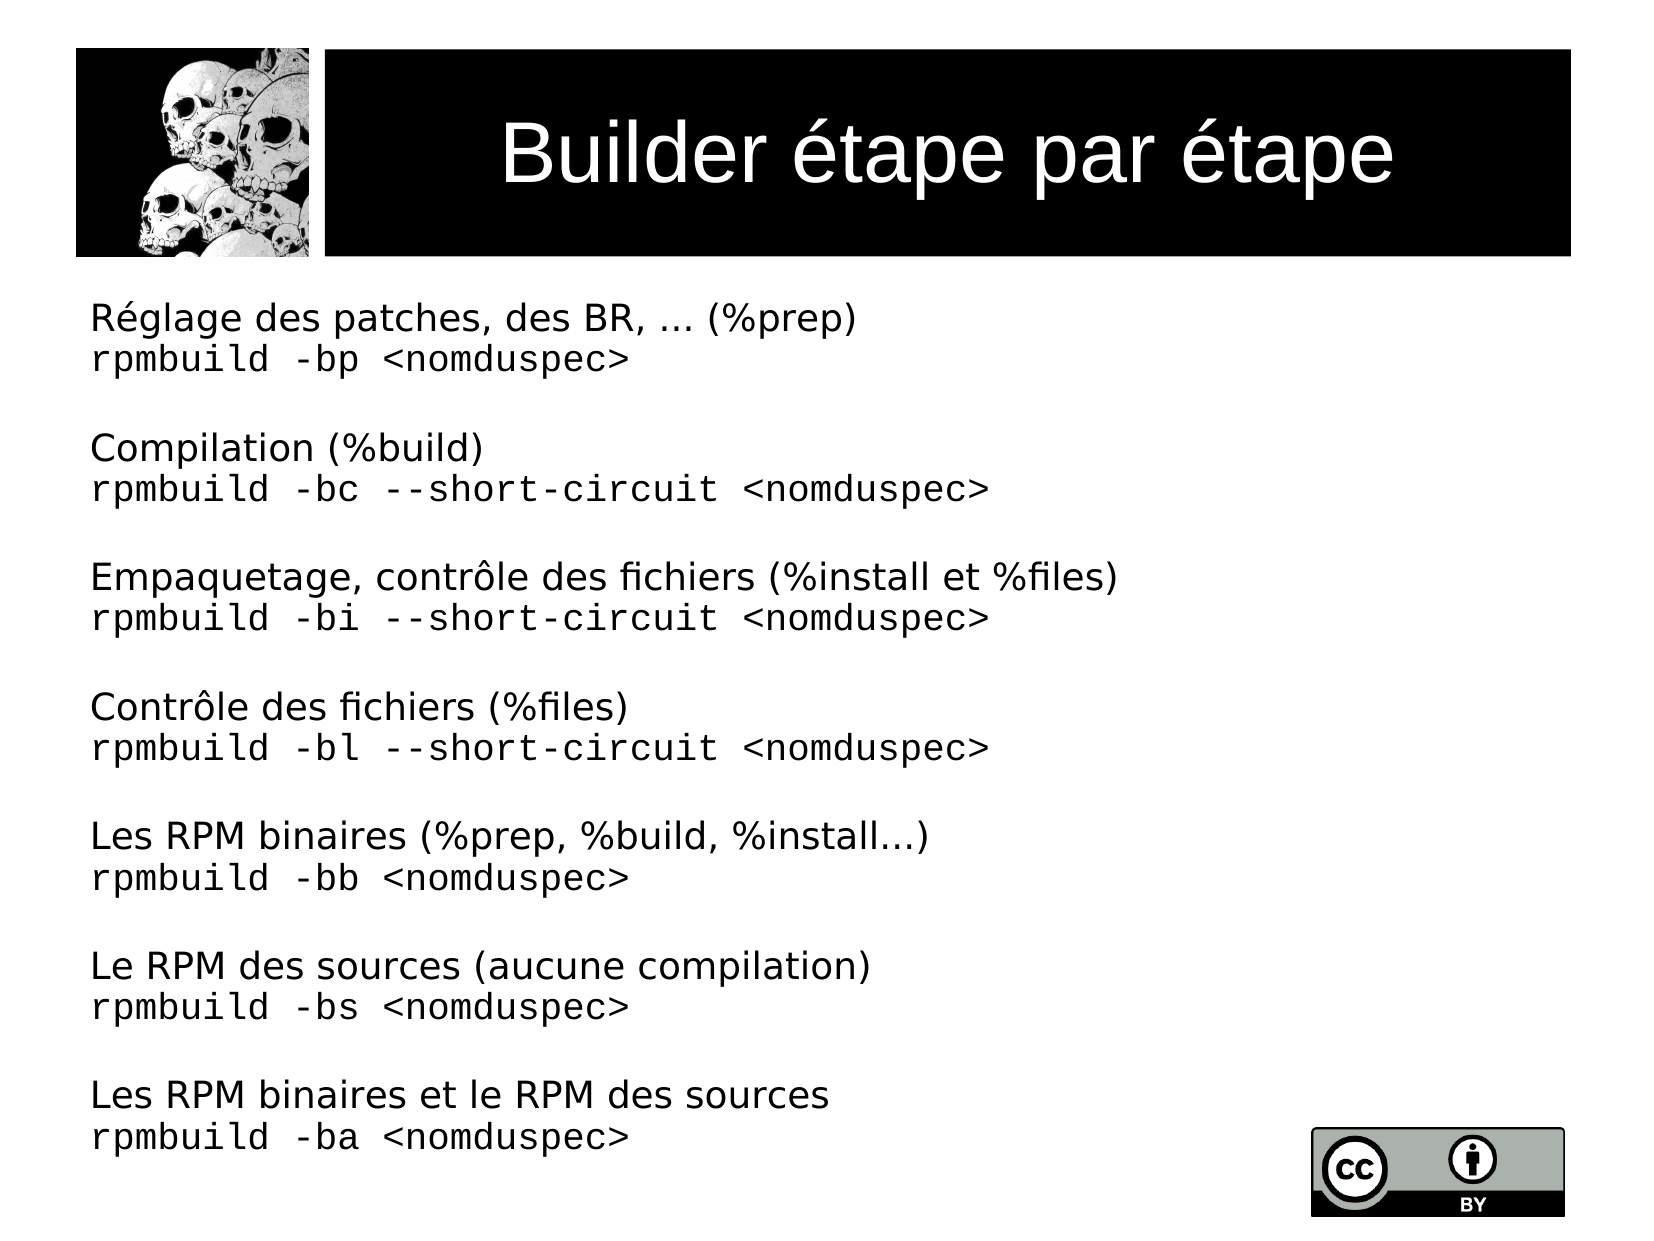

# Builder étape par étape
Réglage des patches, des BR, ... (%prep)
rpmbuild -bp <nomduspec>
Compilation (%build)
rpmbuild -bc --short-circuit <nomduspec>
Empaquetage, contrôle des fichiers (%install et %files)
rpmbuild -bi --short-circuit <nomduspec>
Contrôle des fichiers (%files)
rpmbuild -bl --short-circuit <nomduspec>
Les RPM binaires (%prep, %build, %install...)
rpmbuild -bb <nomduspec>
Le RPM des sources (aucune compilation)
rpmbuild -bs <nomduspec>
Les RPM binaires et le RPM des sources
rpmbuild -ba <nomduspec>